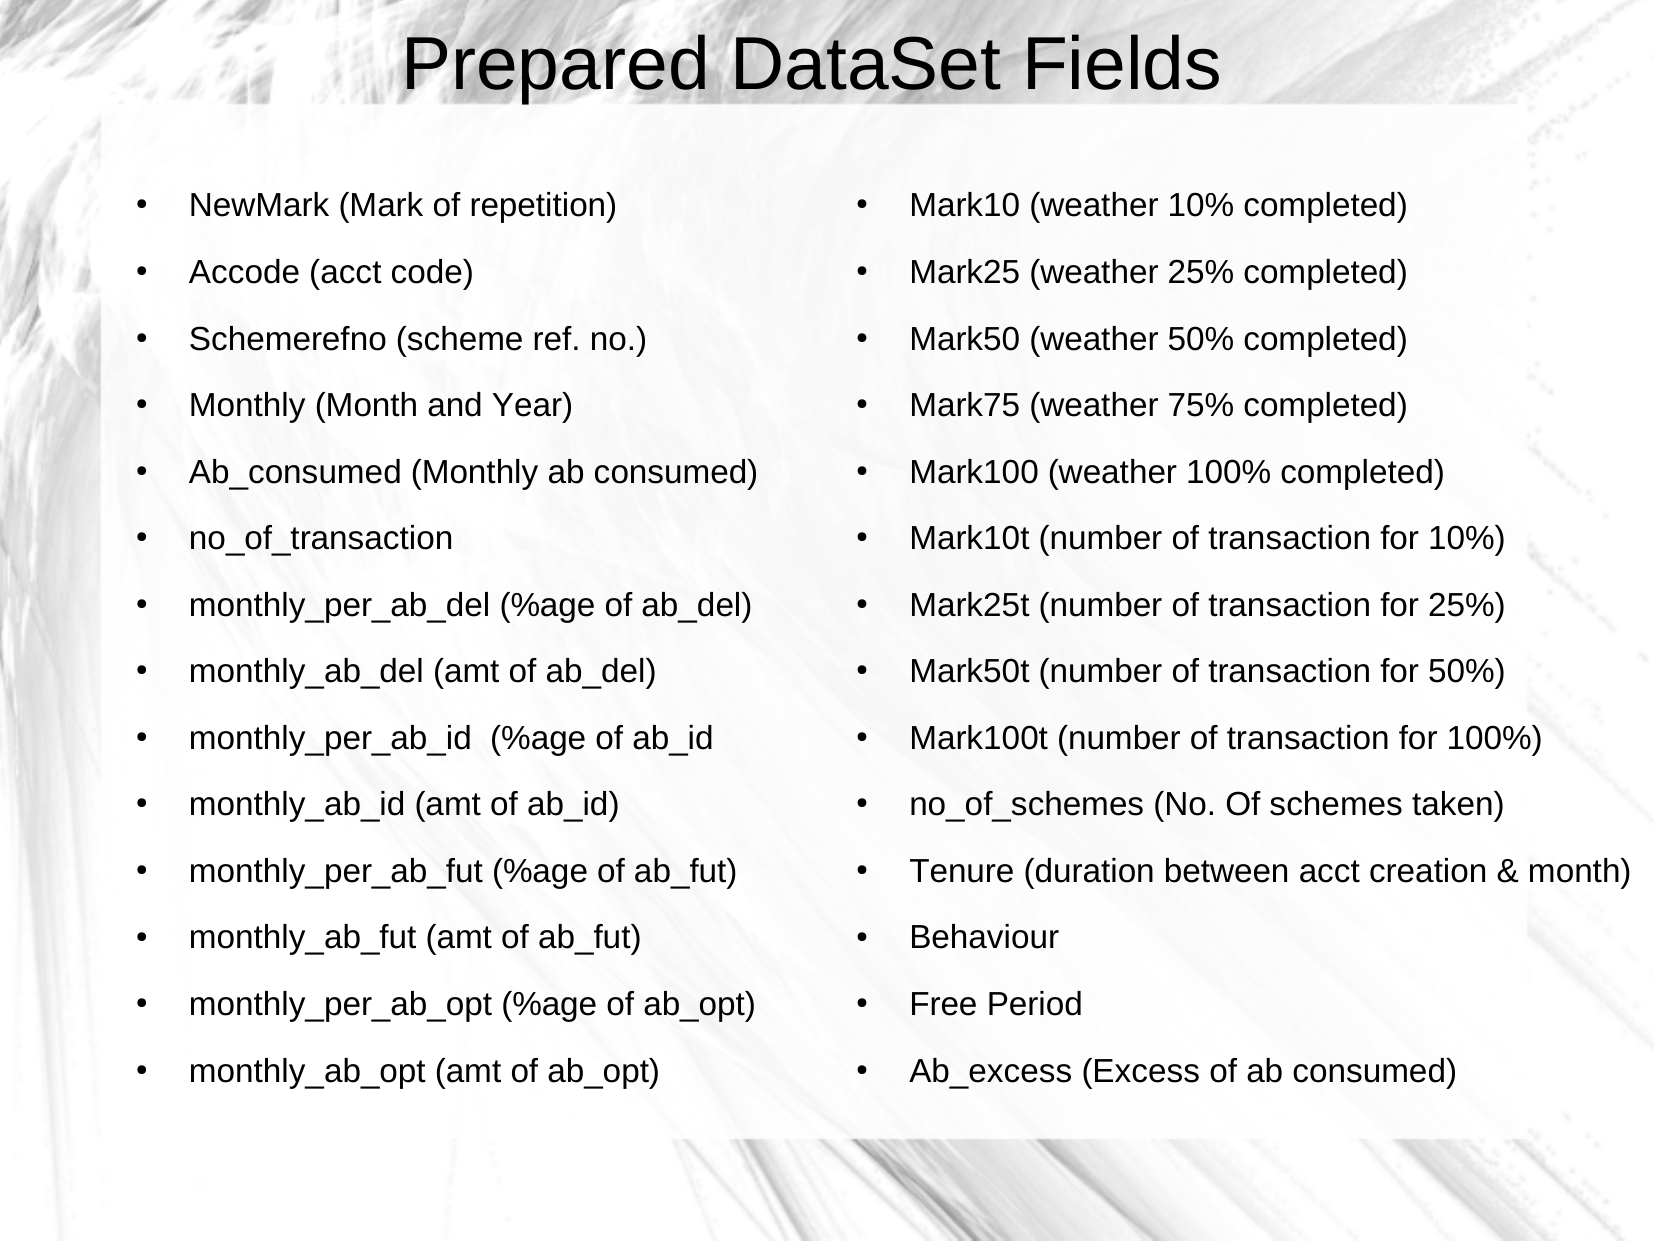

# Prepared DataSet Fields
NewMark (Mark of repetition)
Accode (acct code)
Schemerefno (scheme ref. no.)
Monthly (Month and Year)
Ab_consumed (Monthly ab consumed)
no_of_transaction
monthly_per_ab_del (%age of ab_del)
monthly_ab_del (amt of ab_del)
monthly_per_ab_id (%age of ab_id
monthly_ab_id (amt of ab_id)
monthly_per_ab_fut (%age of ab_fut)
monthly_ab_fut (amt of ab_fut)
monthly_per_ab_opt (%age of ab_opt)
monthly_ab_opt (amt of ab_opt)
Mark10 (weather 10% completed)
Mark25 (weather 25% completed)
Mark50 (weather 50% completed)
Mark75 (weather 75% completed)
Mark100 (weather 100% completed)
Mark10t (number of transaction for 10%)
Mark25t (number of transaction for 25%)
Mark50t (number of transaction for 50%)
Mark100t (number of transaction for 100%)
no_of_schemes (No. Of schemes taken)
Tenure (duration between acct creation & month)
Behaviour
Free Period
Ab_excess (Excess of ab consumed)